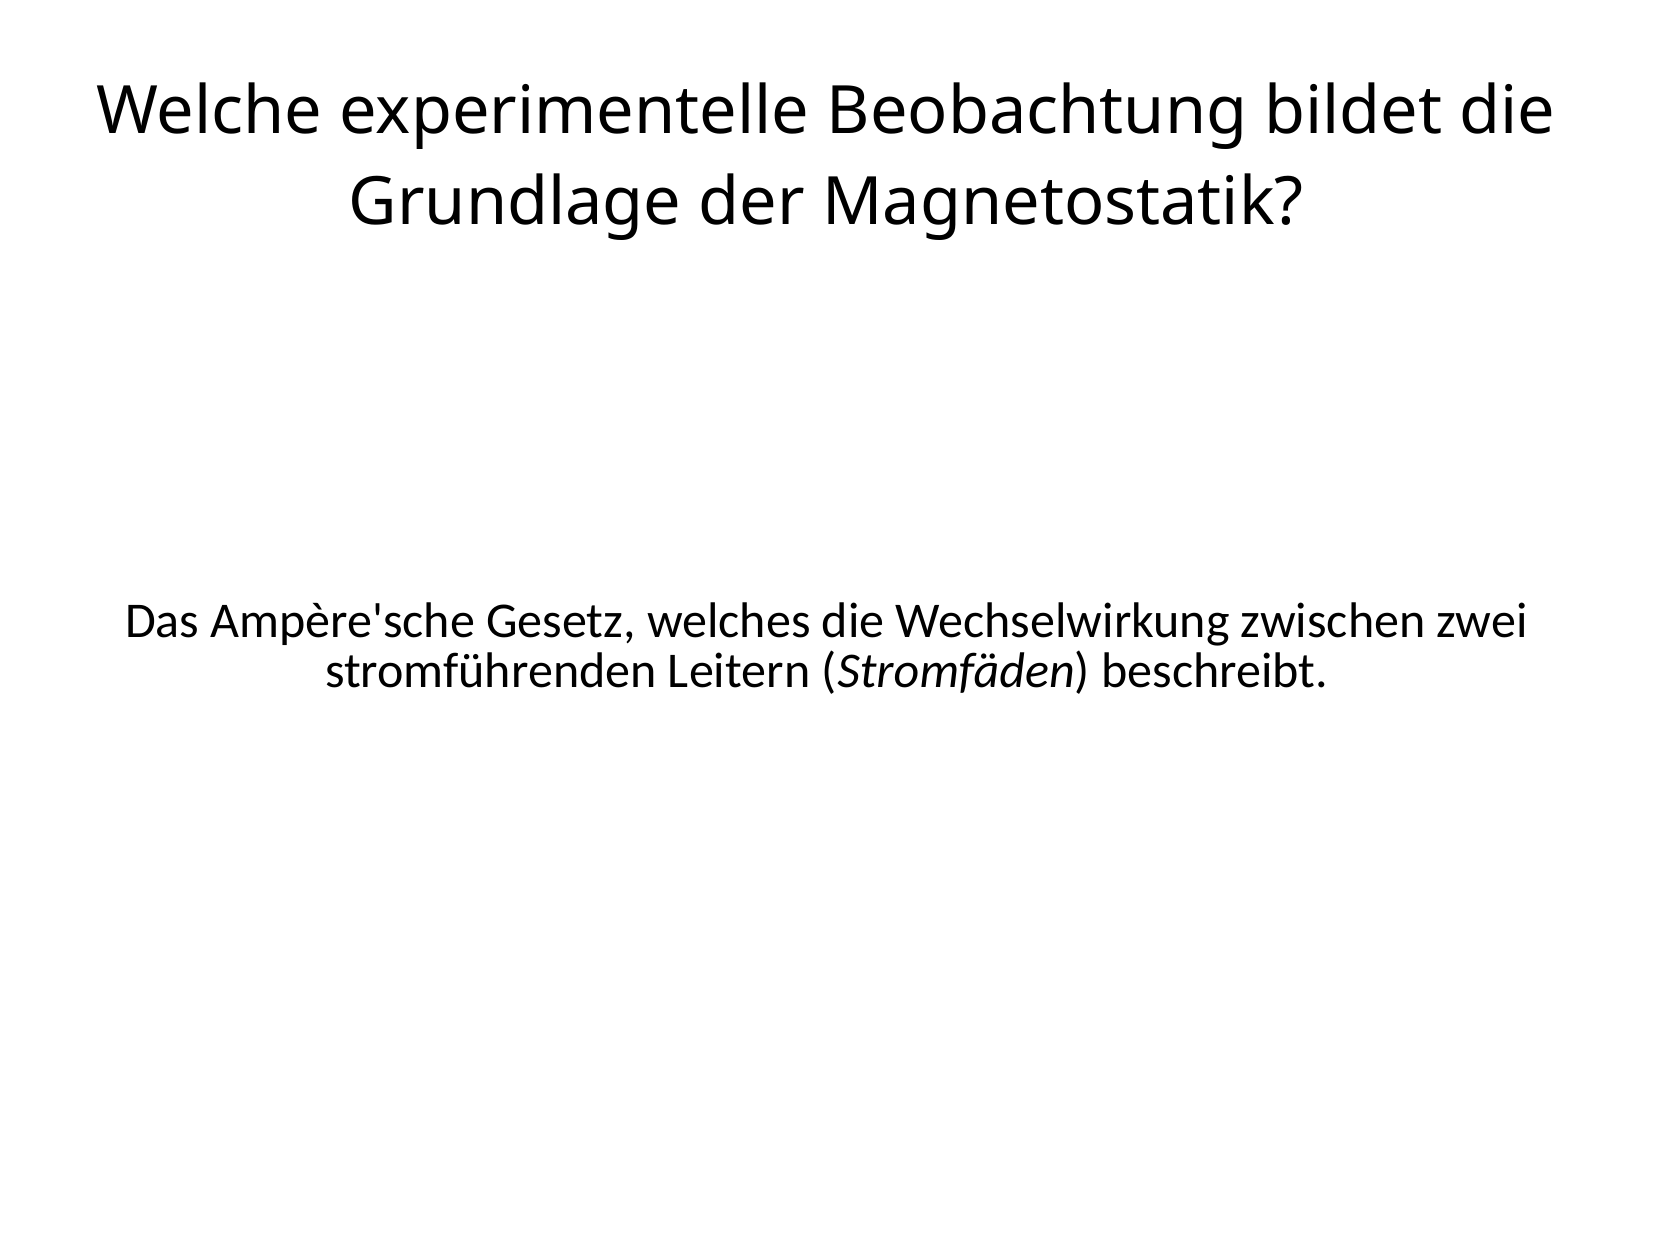

# Welche experimentelle Beobachtung bildet die Grundlage der Magnetostatik?
Das Ampère'sche Gesetz, welches die Wechselwirkung zwischen zwei stromführenden Leitern (Stromfäden) beschreibt.